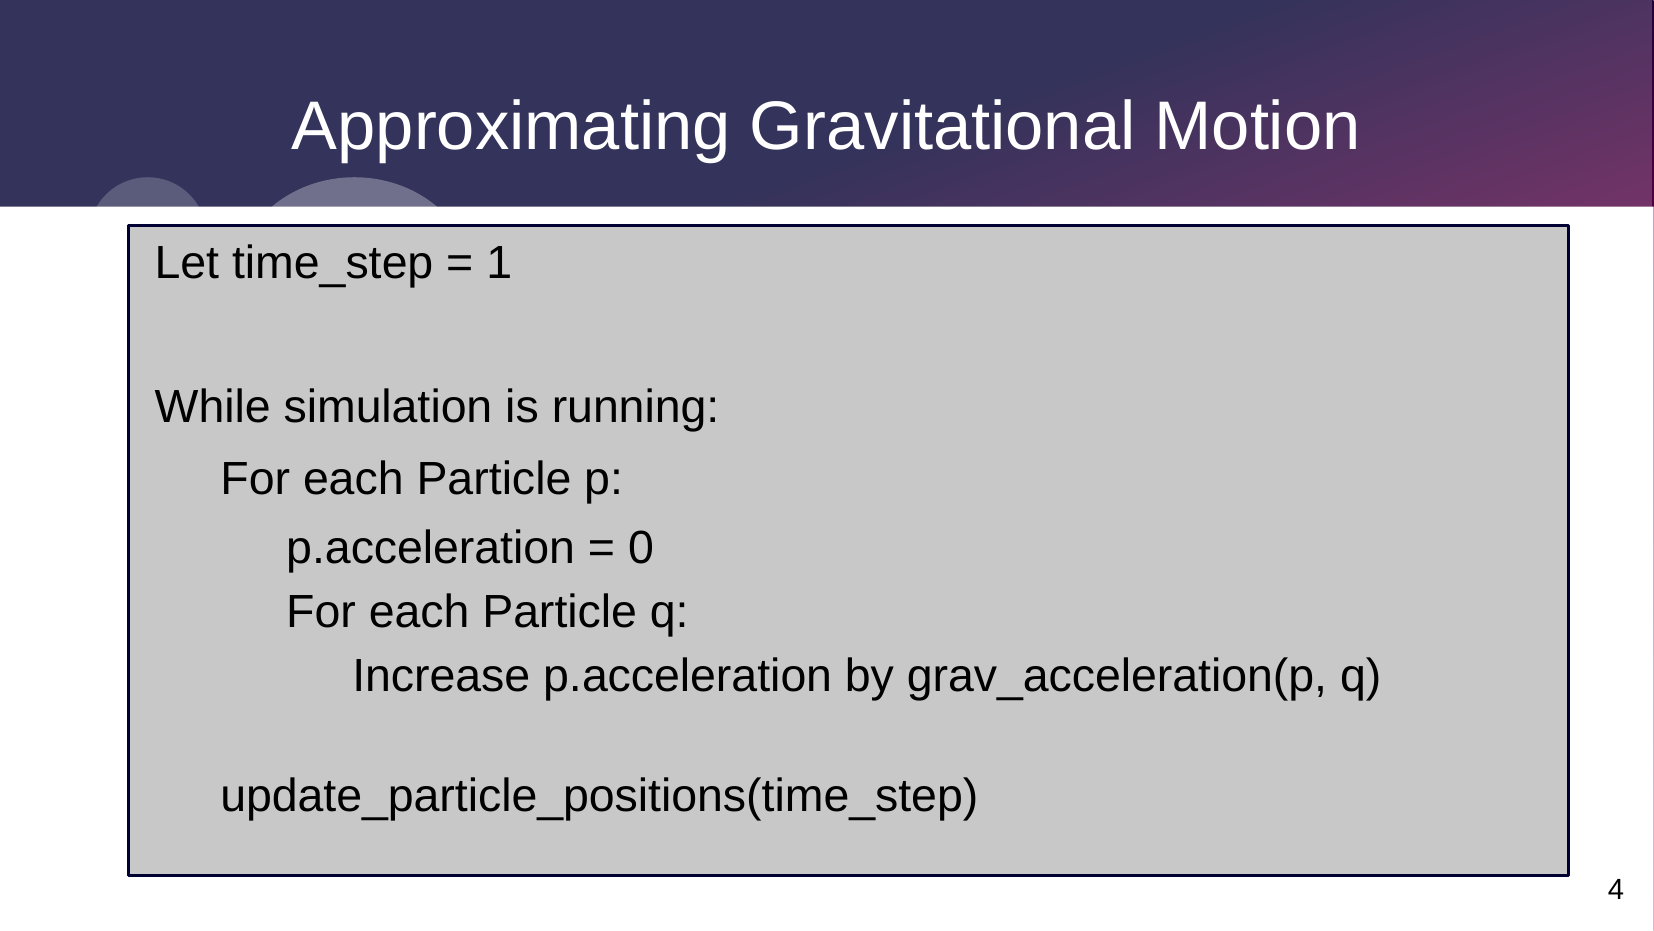

# Approximating Gravitational Motion
Let time_step = 1
While simulation is running:
For each Particle p:
p.acceleration = 0
For each Particle q:
Increase p.acceleration by grav_acceleration(p, q)
update_particle_positions(time_step)